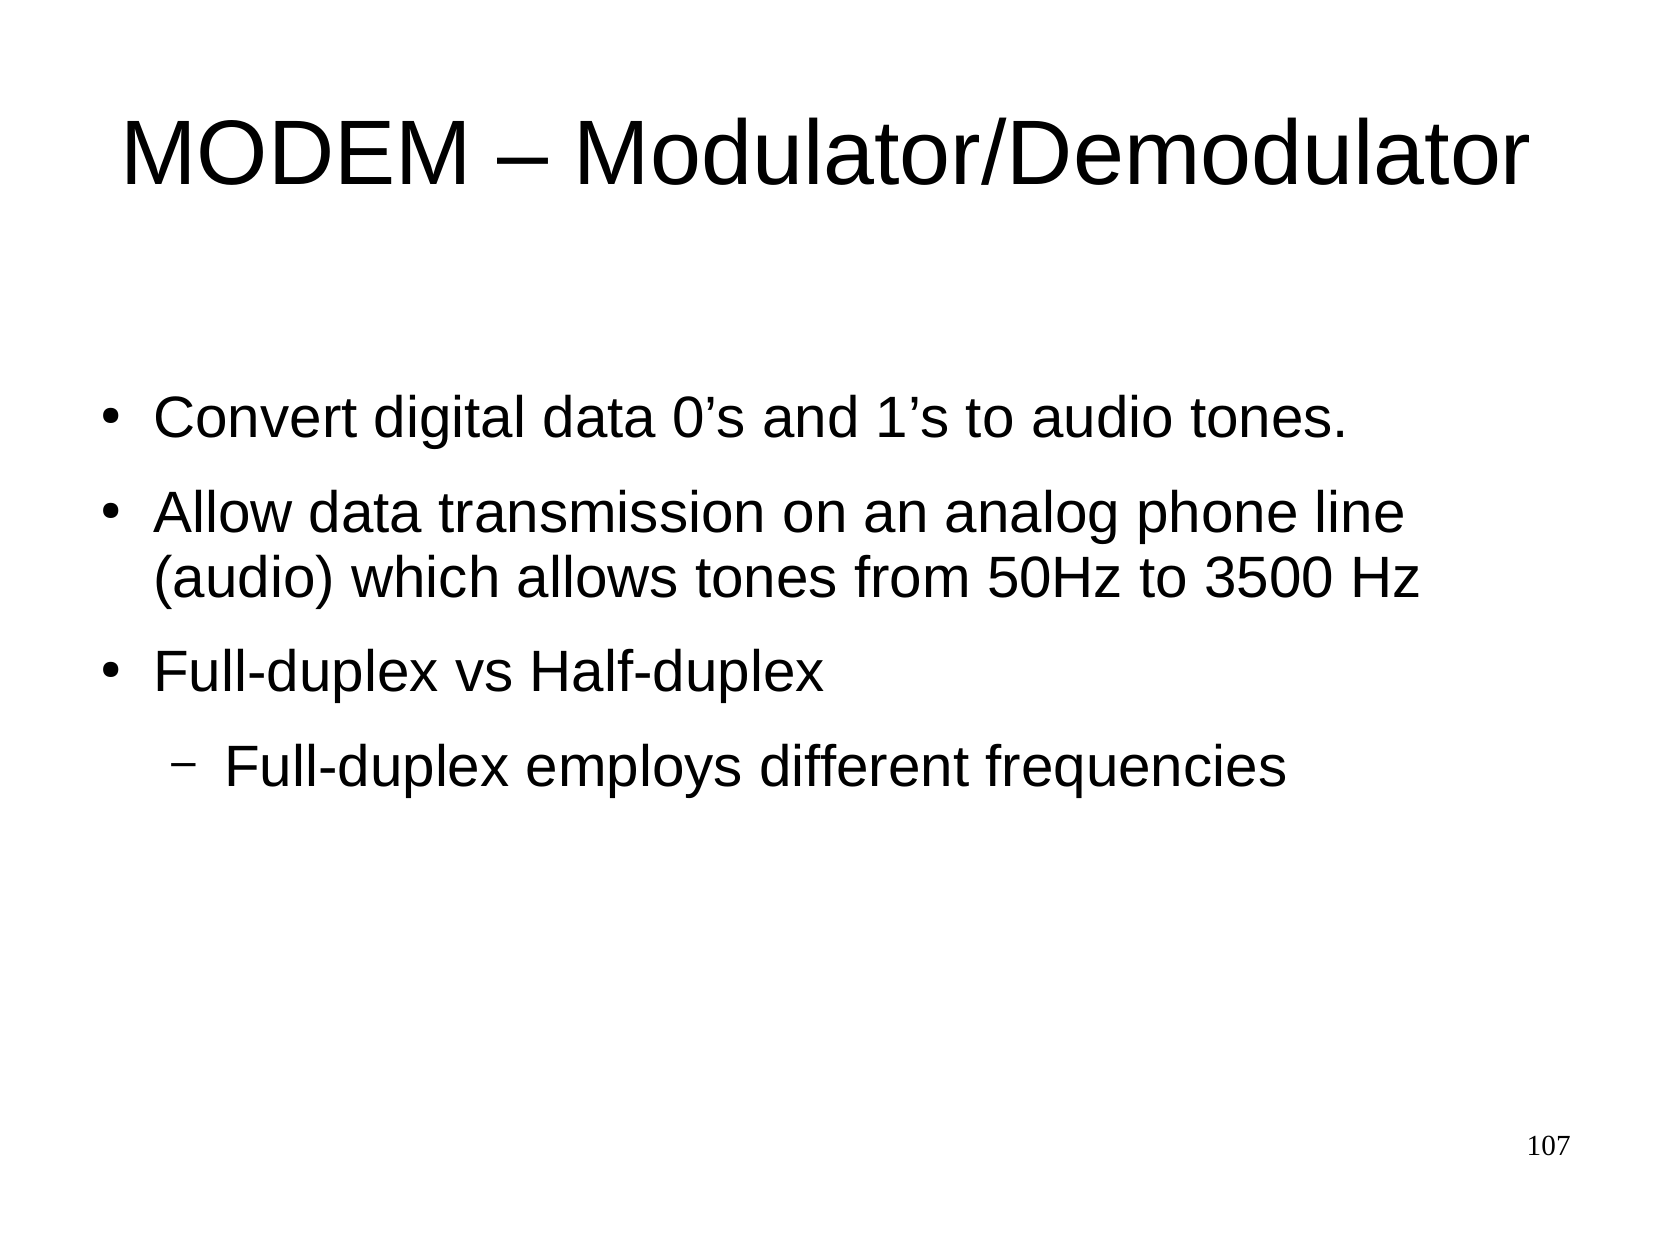

# MODEM – Modulator/Demodulator
Convert digital data 0’s and 1’s to audio tones.
Allow data transmission on an analog phone line (audio) which allows tones from 50Hz to 3500 Hz
Full-duplex vs Half-duplex
Full-duplex employs different frequencies
107